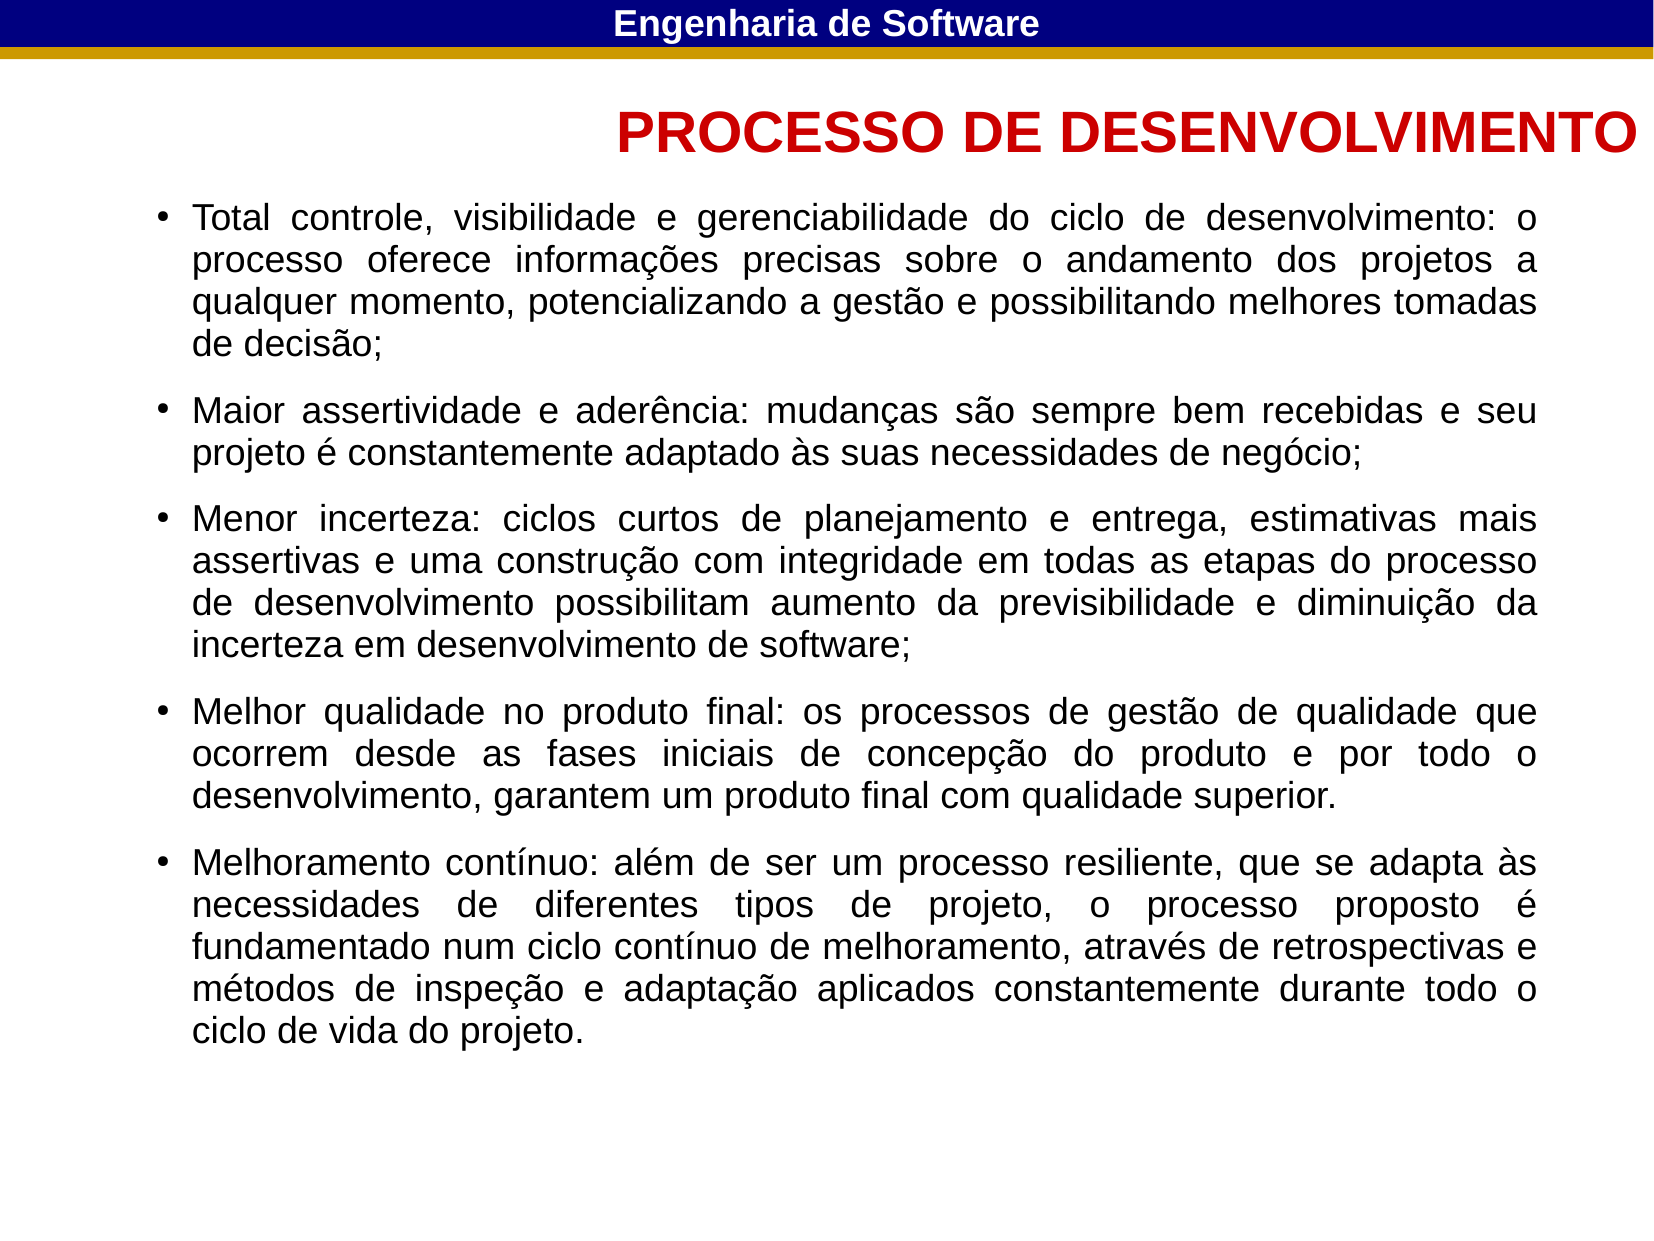

Engenharia de Software
PROCESSO DE DESENVOLVIMENTO
Total controle, visibilidade e gerenciabilidade do ciclo de desenvolvimento: o processo oferece informações precisas sobre o andamento dos projetos a qualquer momento, potencializando a gestão e possibilitando melhores tomadas de decisão;
Maior assertividade e aderência: mudanças são sempre bem recebidas e seu projeto é constantemente adaptado às suas necessidades de negócio;
Menor incerteza: ciclos curtos de planejamento e entrega, estimativas mais assertivas e uma construção com integridade em todas as etapas do processo de desenvolvimento possibilitam aumento da previsibilidade e diminuição da incerteza em desenvolvimento de software;
Melhor qualidade no produto final: os processos de gestão de qualidade que ocorrem desde as fases iniciais de concepção do produto e por todo o desenvolvimento, garantem um produto final com qualidade superior.
Melhoramento contínuo: além de ser um processo resiliente, que se adapta às necessidades de diferentes tipos de projeto, o processo proposto é fundamentado num ciclo contínuo de melhoramento, através de retrospectivas e métodos de inspeção e adaptação aplicados constantemente durante todo o ciclo de vida do projeto.